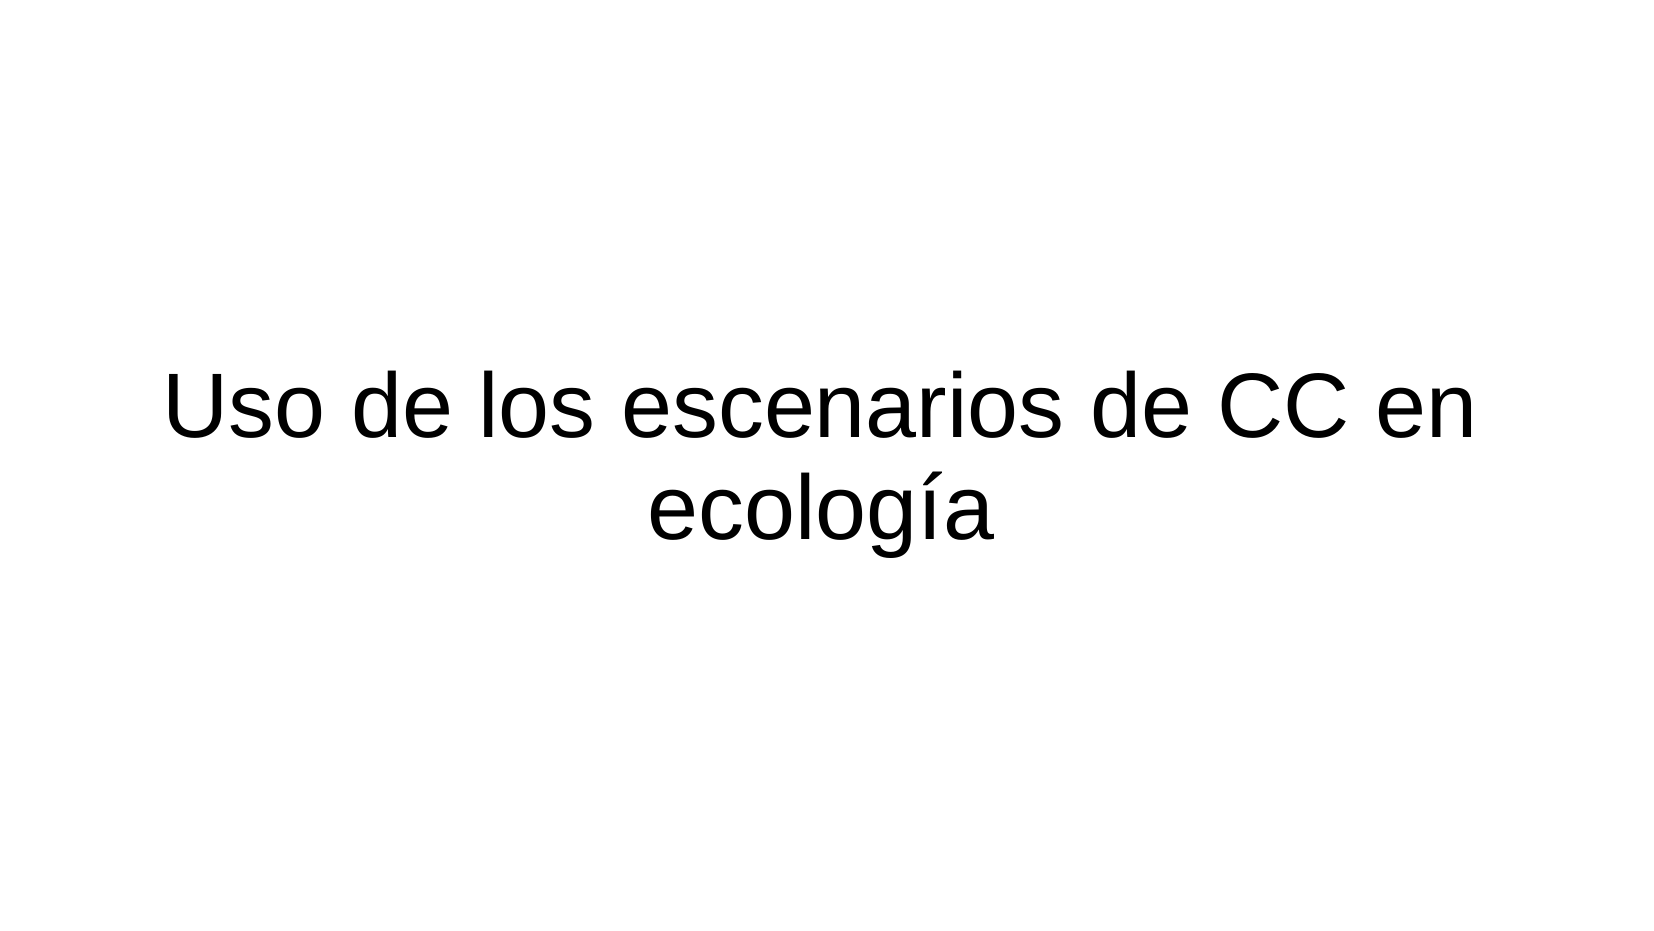

# Uso de los escenarios de CC en ecología